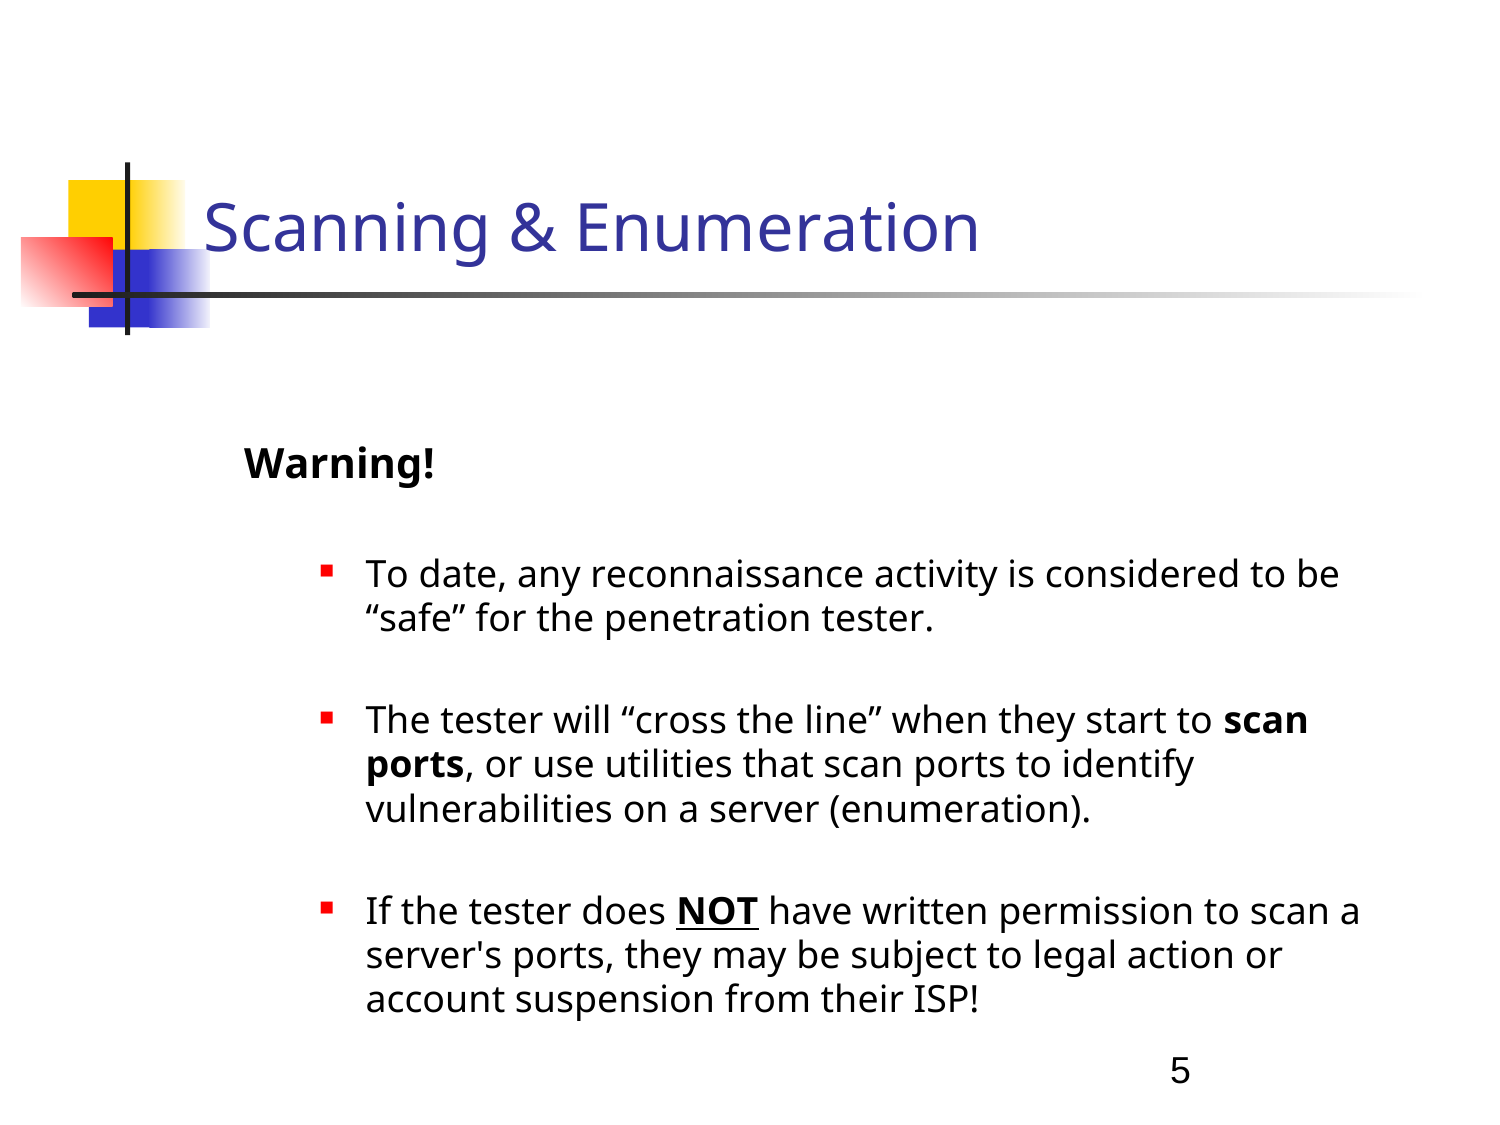

# Scanning & Enumeration
Warning!
To date, any reconnaissance activity is considered to be “safe” for the penetration tester.
The tester will “cross the line” when they start to scan ports, or use utilities that scan ports to identify vulnerabilities on a server (enumeration).
If the tester does NOT have written permission to scan a server's ports, they may be subject to legal action or account suspension from their ISP!
5